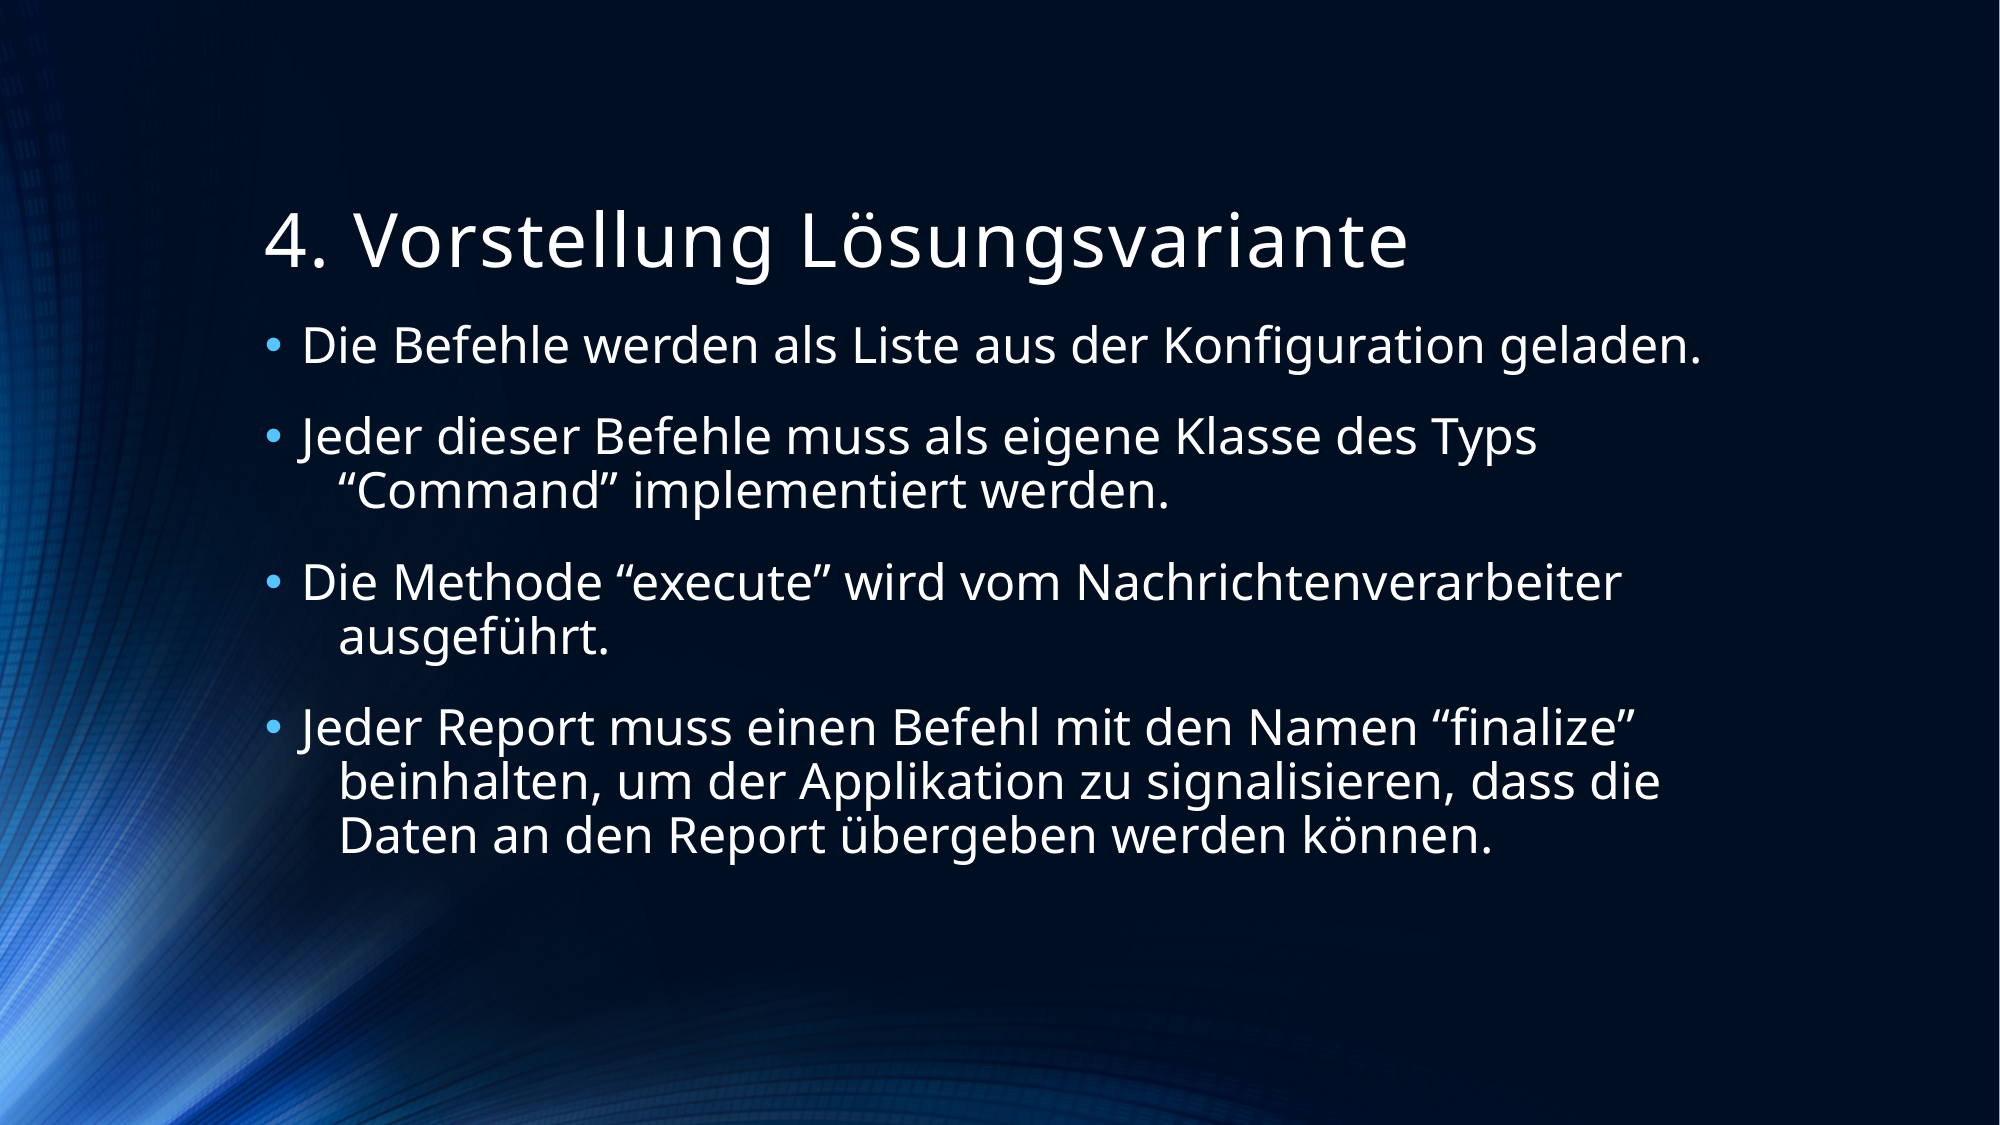

# 4. Vorstellung Lösungsvariante
Die Befehle werden als Liste aus der Konfiguration geladen.
Jeder dieser Befehle muss als eigene Klasse des Typs “Command” implementiert werden.
Die Methode “execute” wird vom Nachrichtenverarbeiter ausgeführt.
Jeder Report muss einen Befehl mit den Namen “finalize” beinhalten, um der Applikation zu signalisieren, dass die Daten an den Report übergeben werden können.